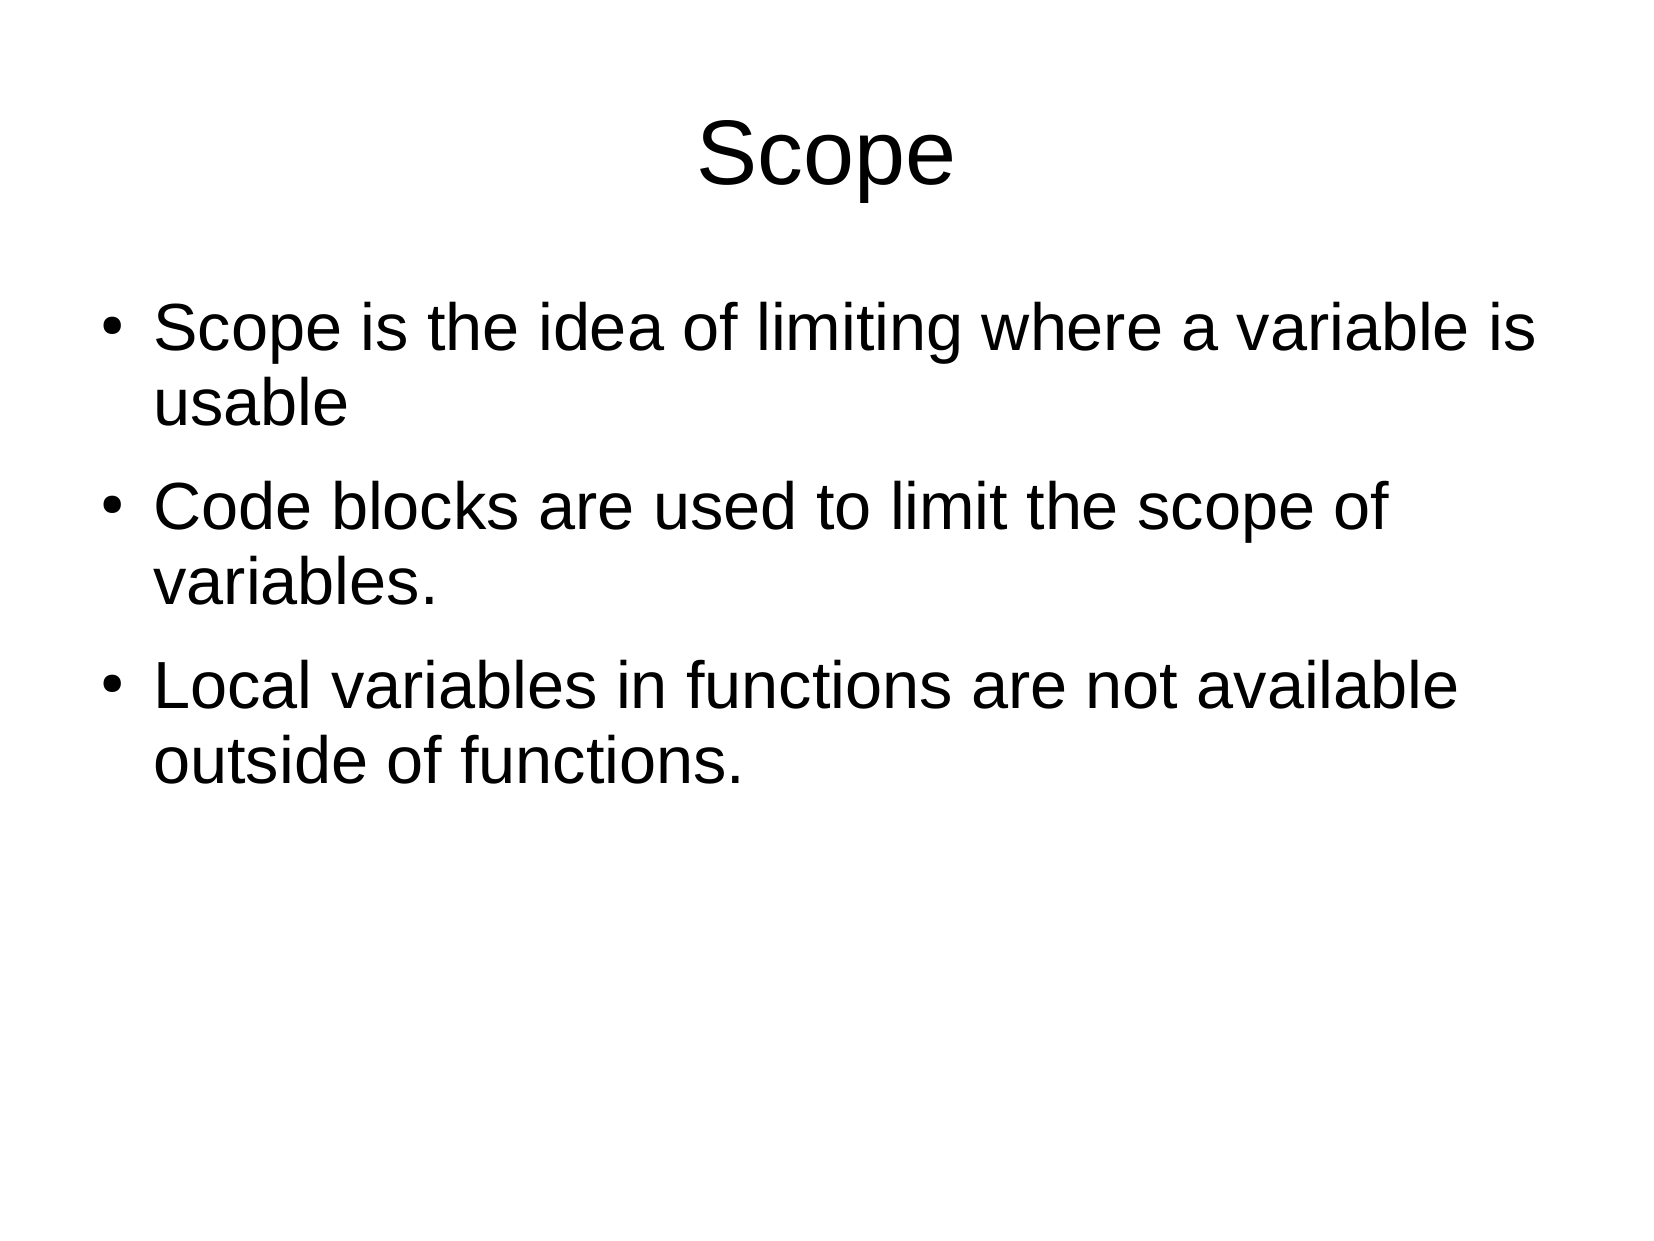

# Scope
Scope is the idea of limiting where a variable is usable
Code blocks are used to limit the scope of variables.
Local variables in functions are not available outside of functions.